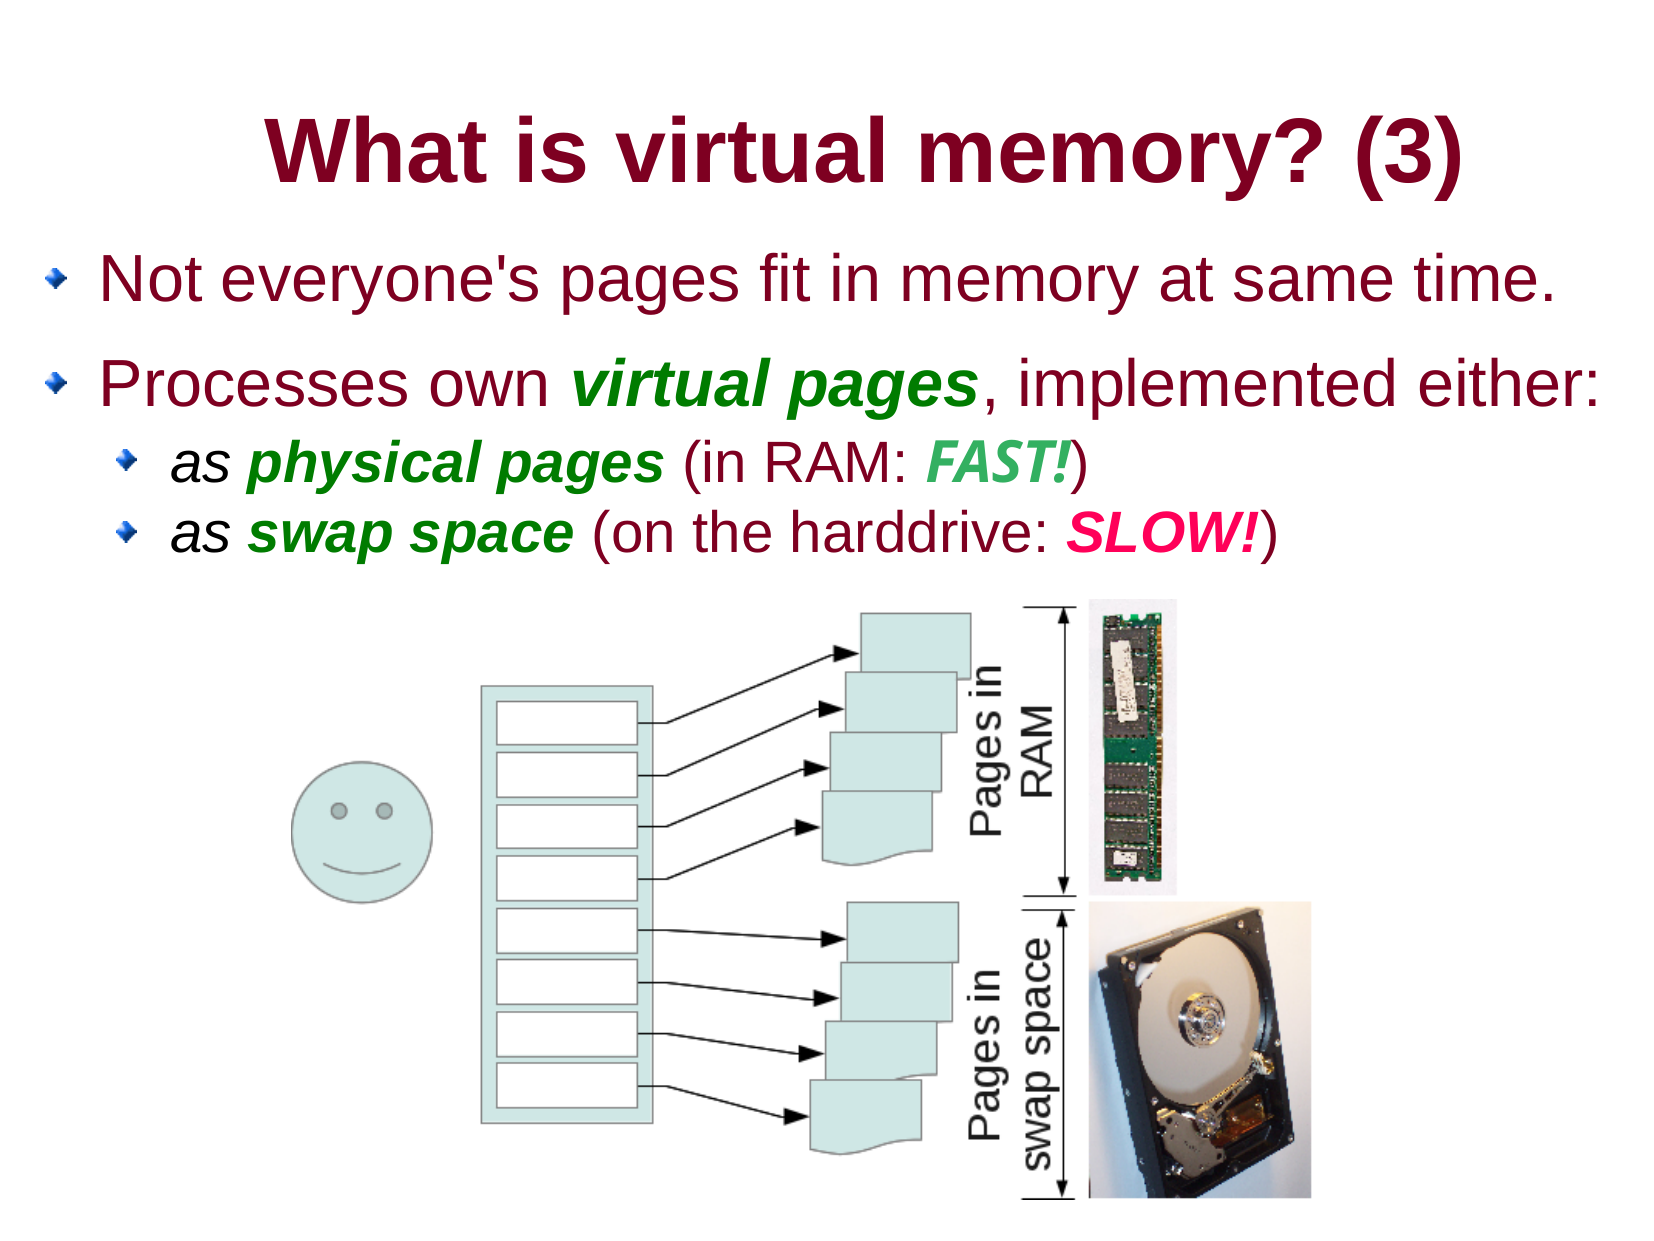

# What is virtual memory? (3)
Not everyone's pages fit in memory at same time.
Processes own virtual pages, implemented either:
as physical pages (in RAM: FAST!)
as swap space (on the harddrive: SLOW!)